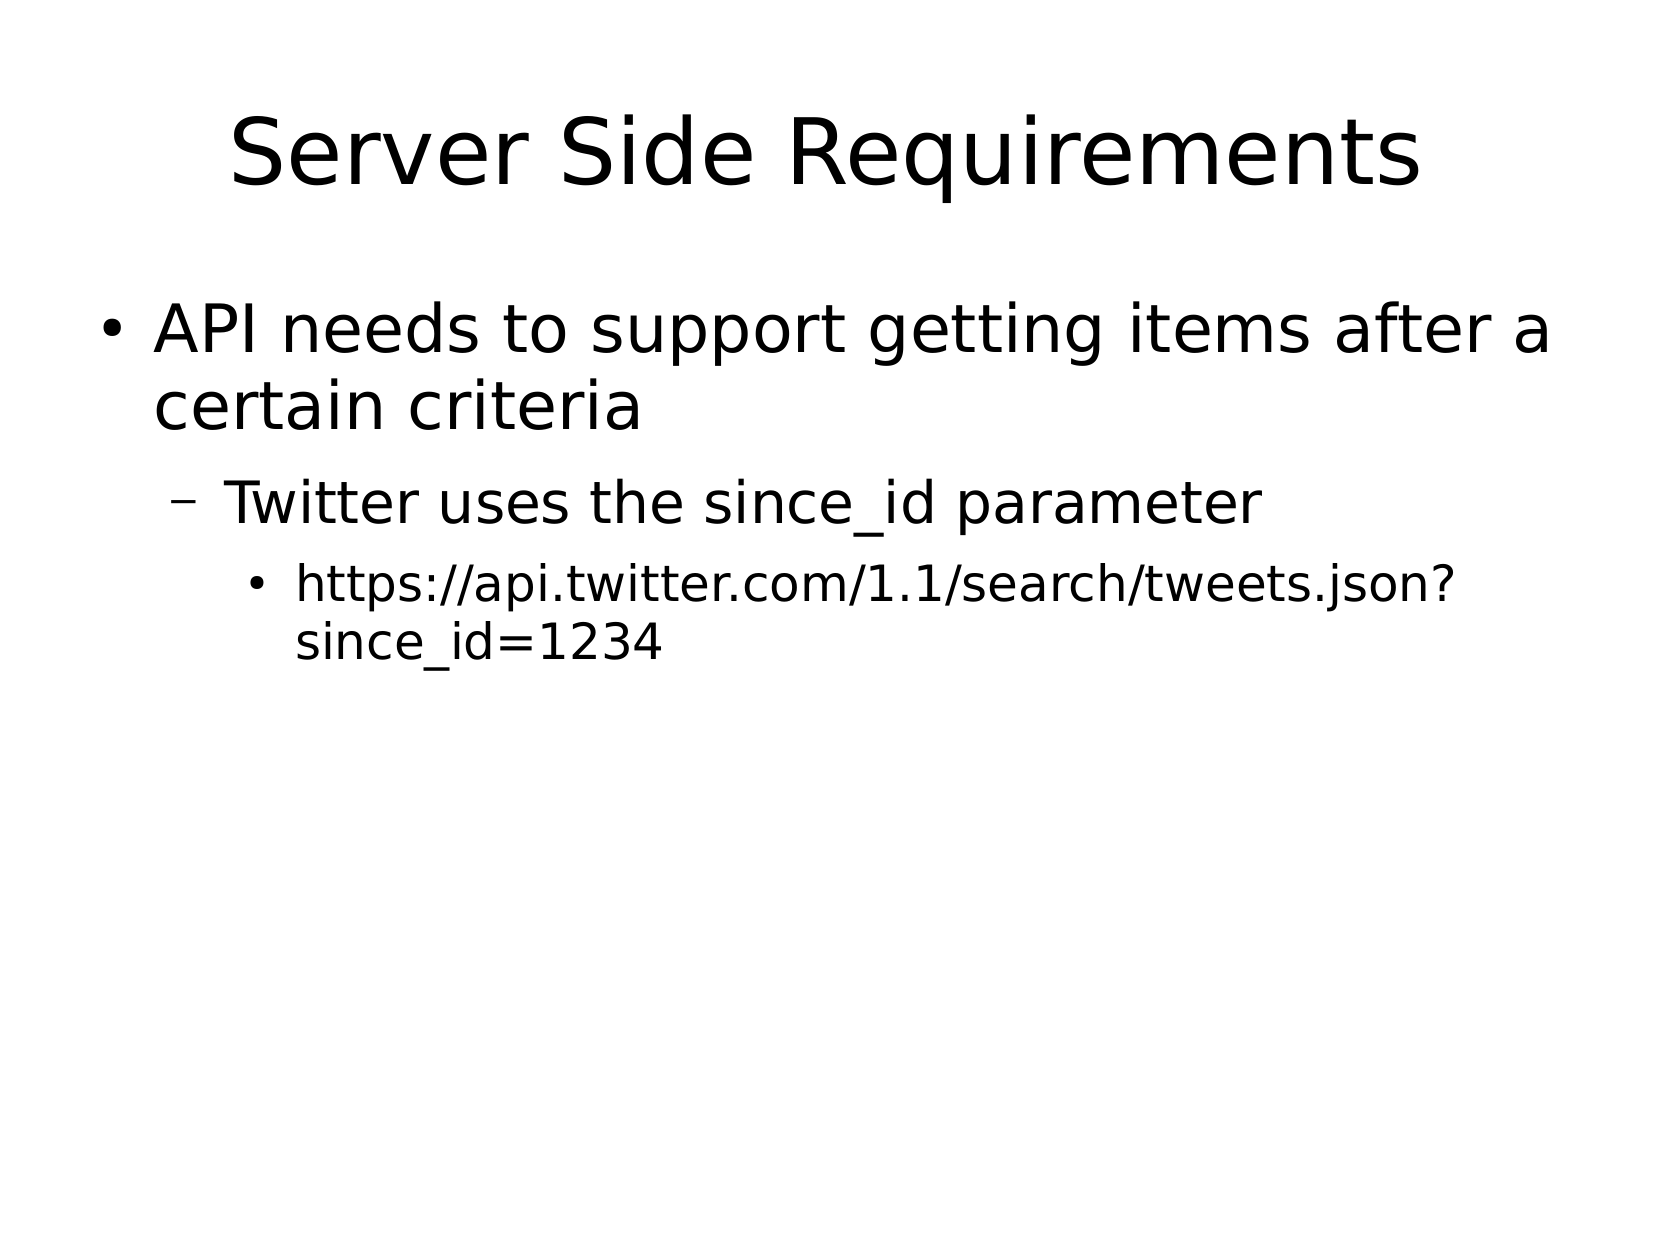

# Server Side Requirements
API needs to support getting items after a certain criteria
Twitter uses the since_id parameter
https://api.twitter.com/1.1/search/tweets.json?since_id=1234